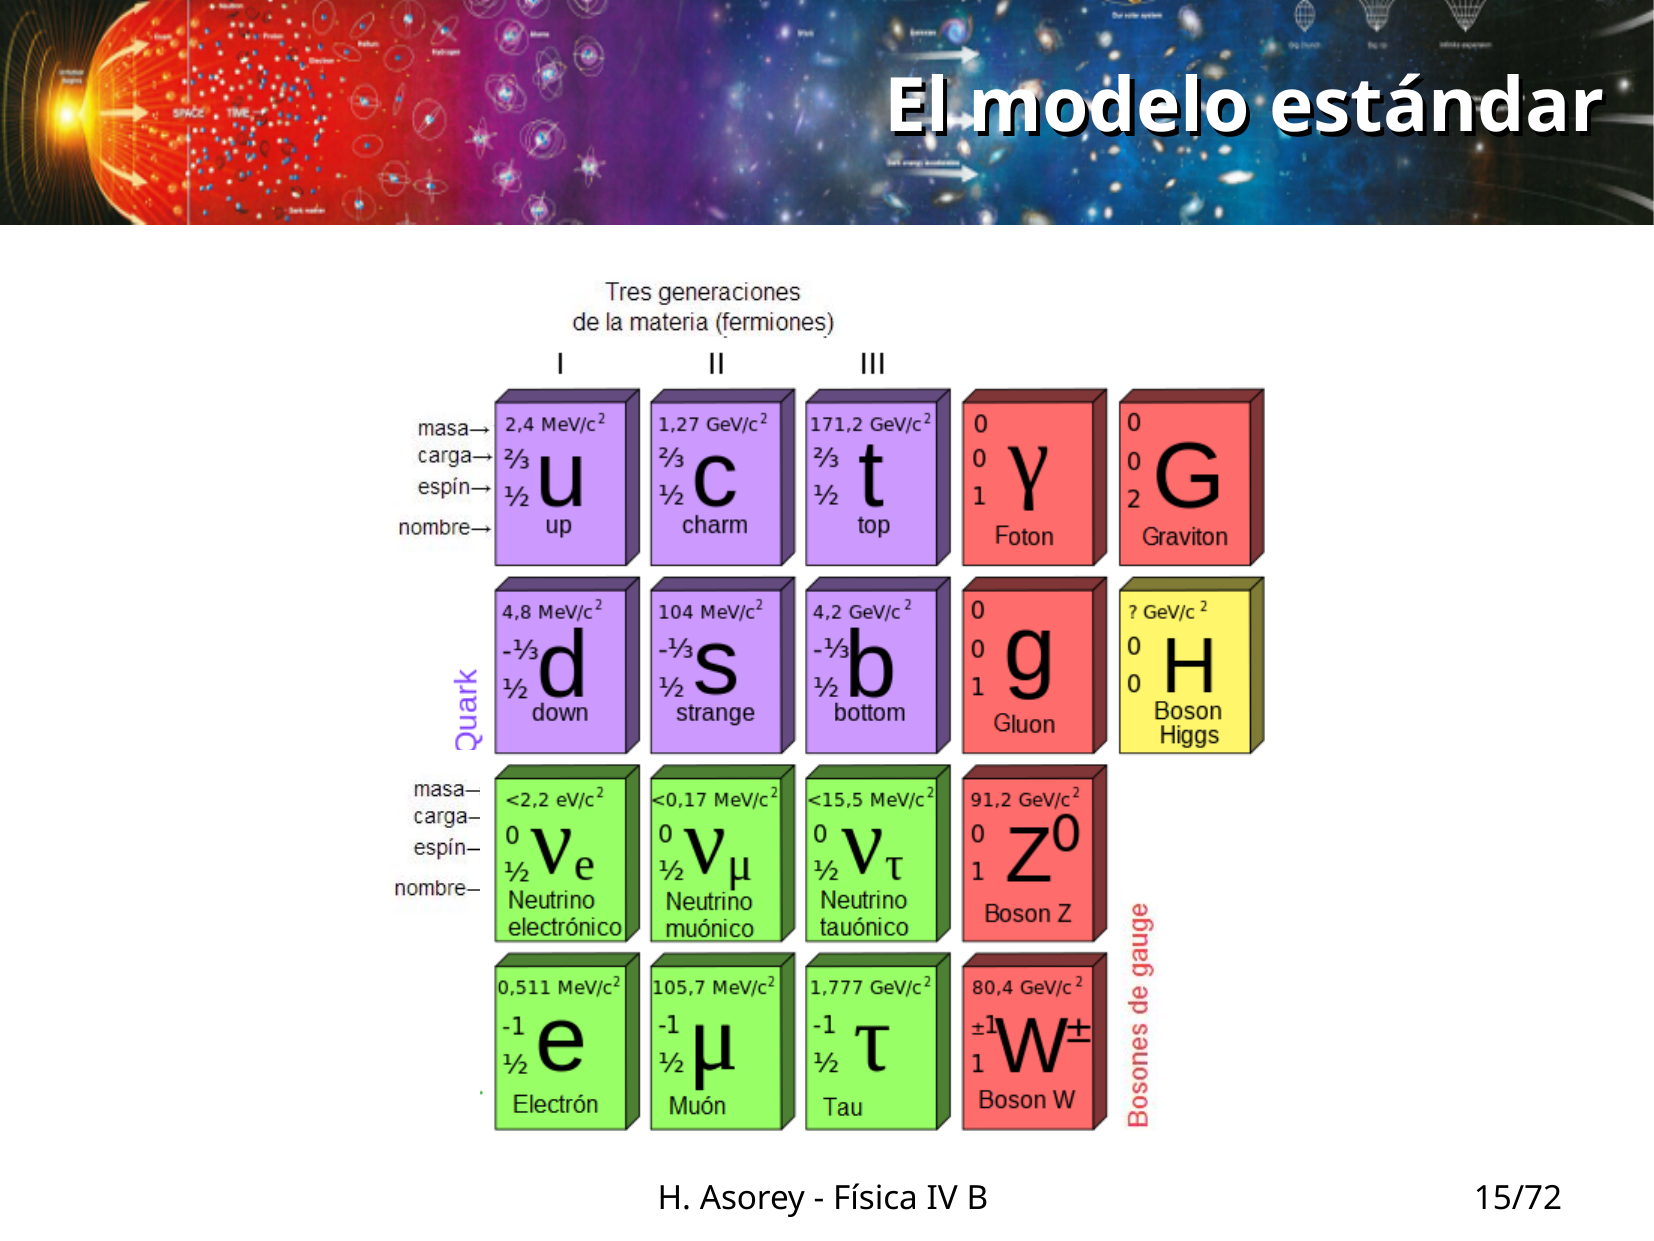

# El modelo estándar
H. Asorey - Física IV B
15